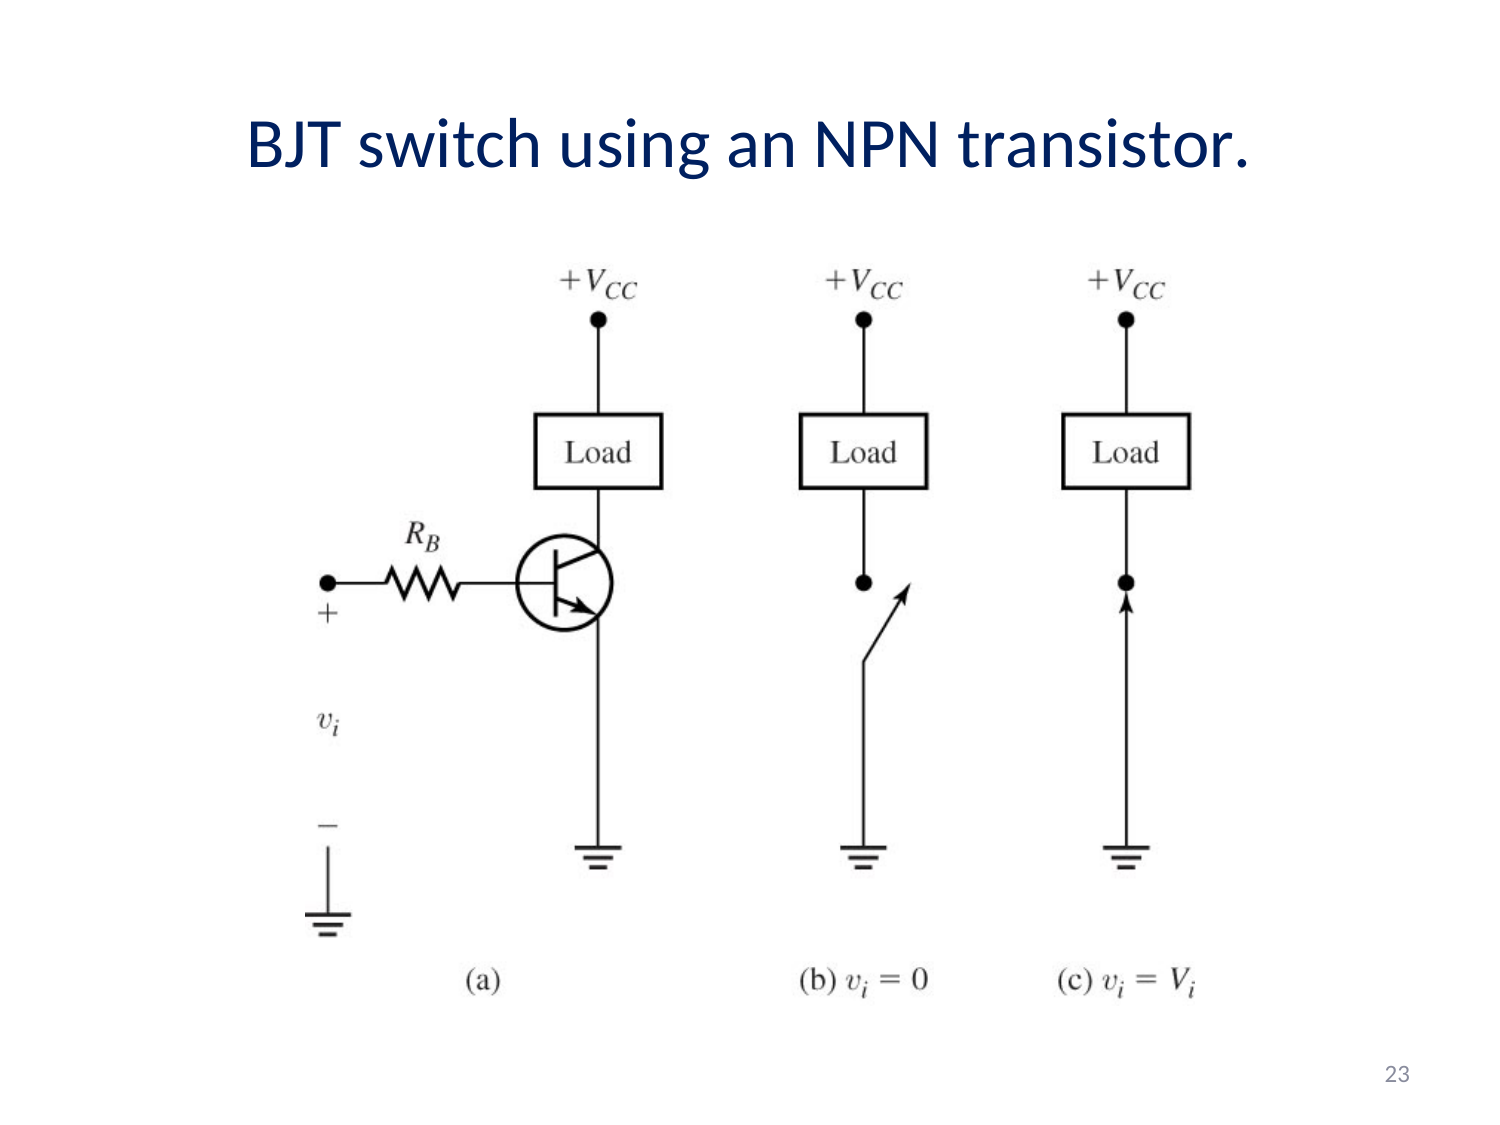

# BJT switch using an NPN transistor.